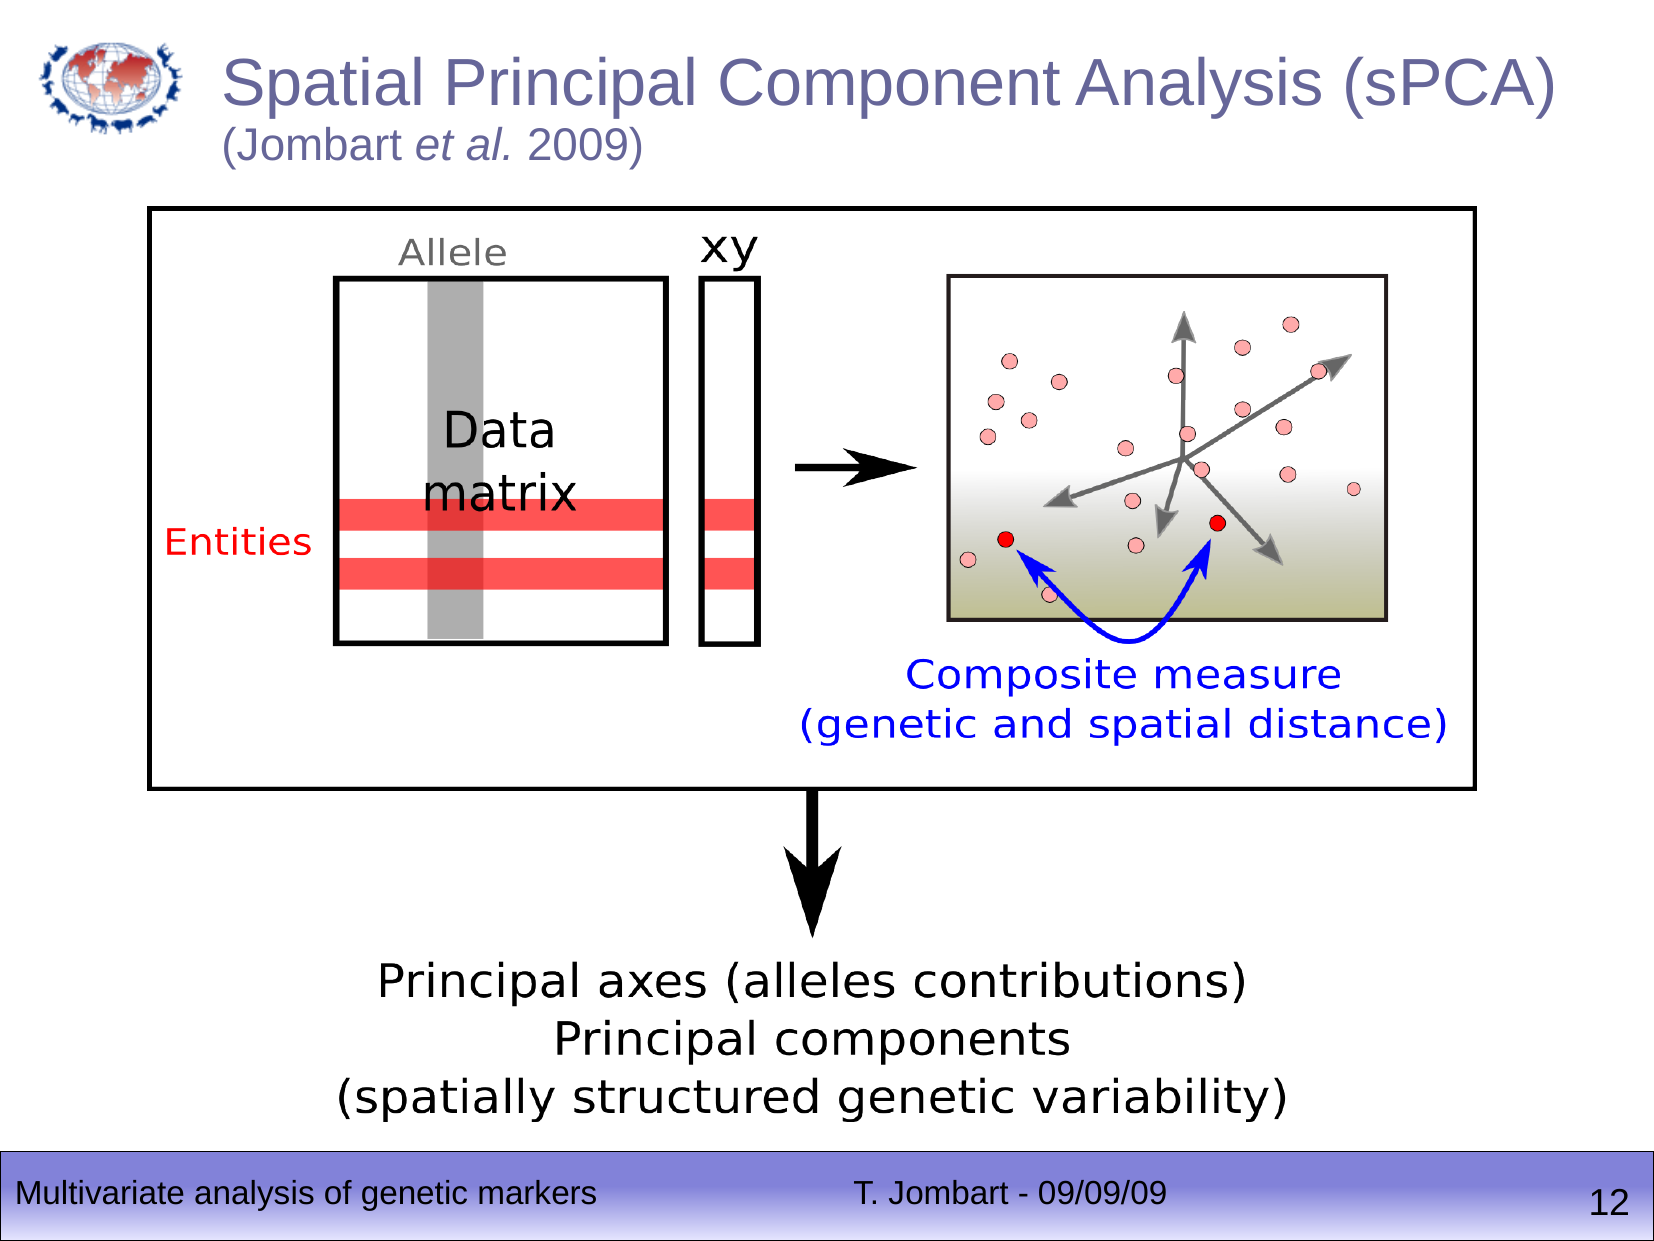

Spatial Principal Component Analysis (sPCA)
(Jombart et al. 2009)
Multivariate analysis of genetic markers
T. Jombart - 09/09/09
12